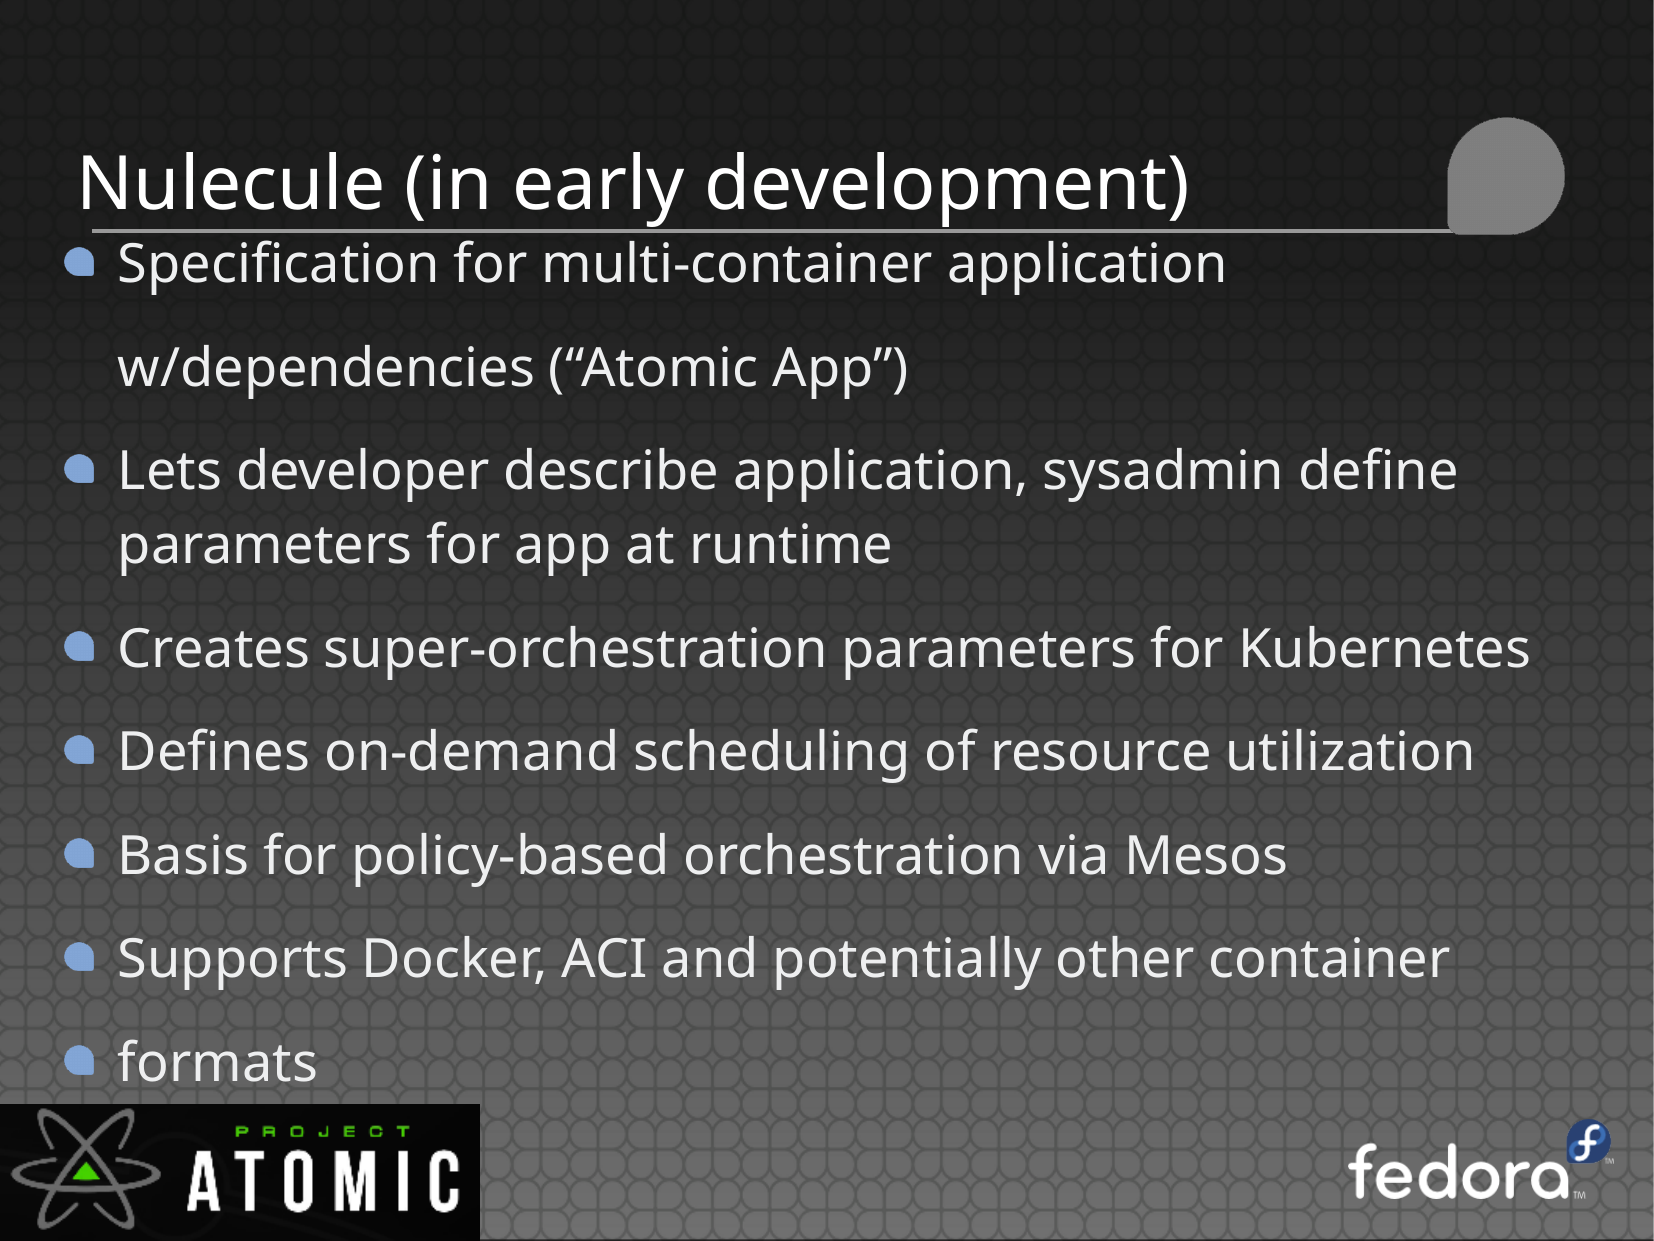

# Nulecule (in early development)
Specification for multi-container application
w/dependencies (“Atomic App”)
Lets developer describe application, sysadmin define parameters for app at runtime
Creates super-orchestration parameters for Kubernetes
Defines on-demand scheduling of resource utilization
Basis for policy-based orchestration via Mesos
Supports Docker, ACI and potentially other container
formats
github.co